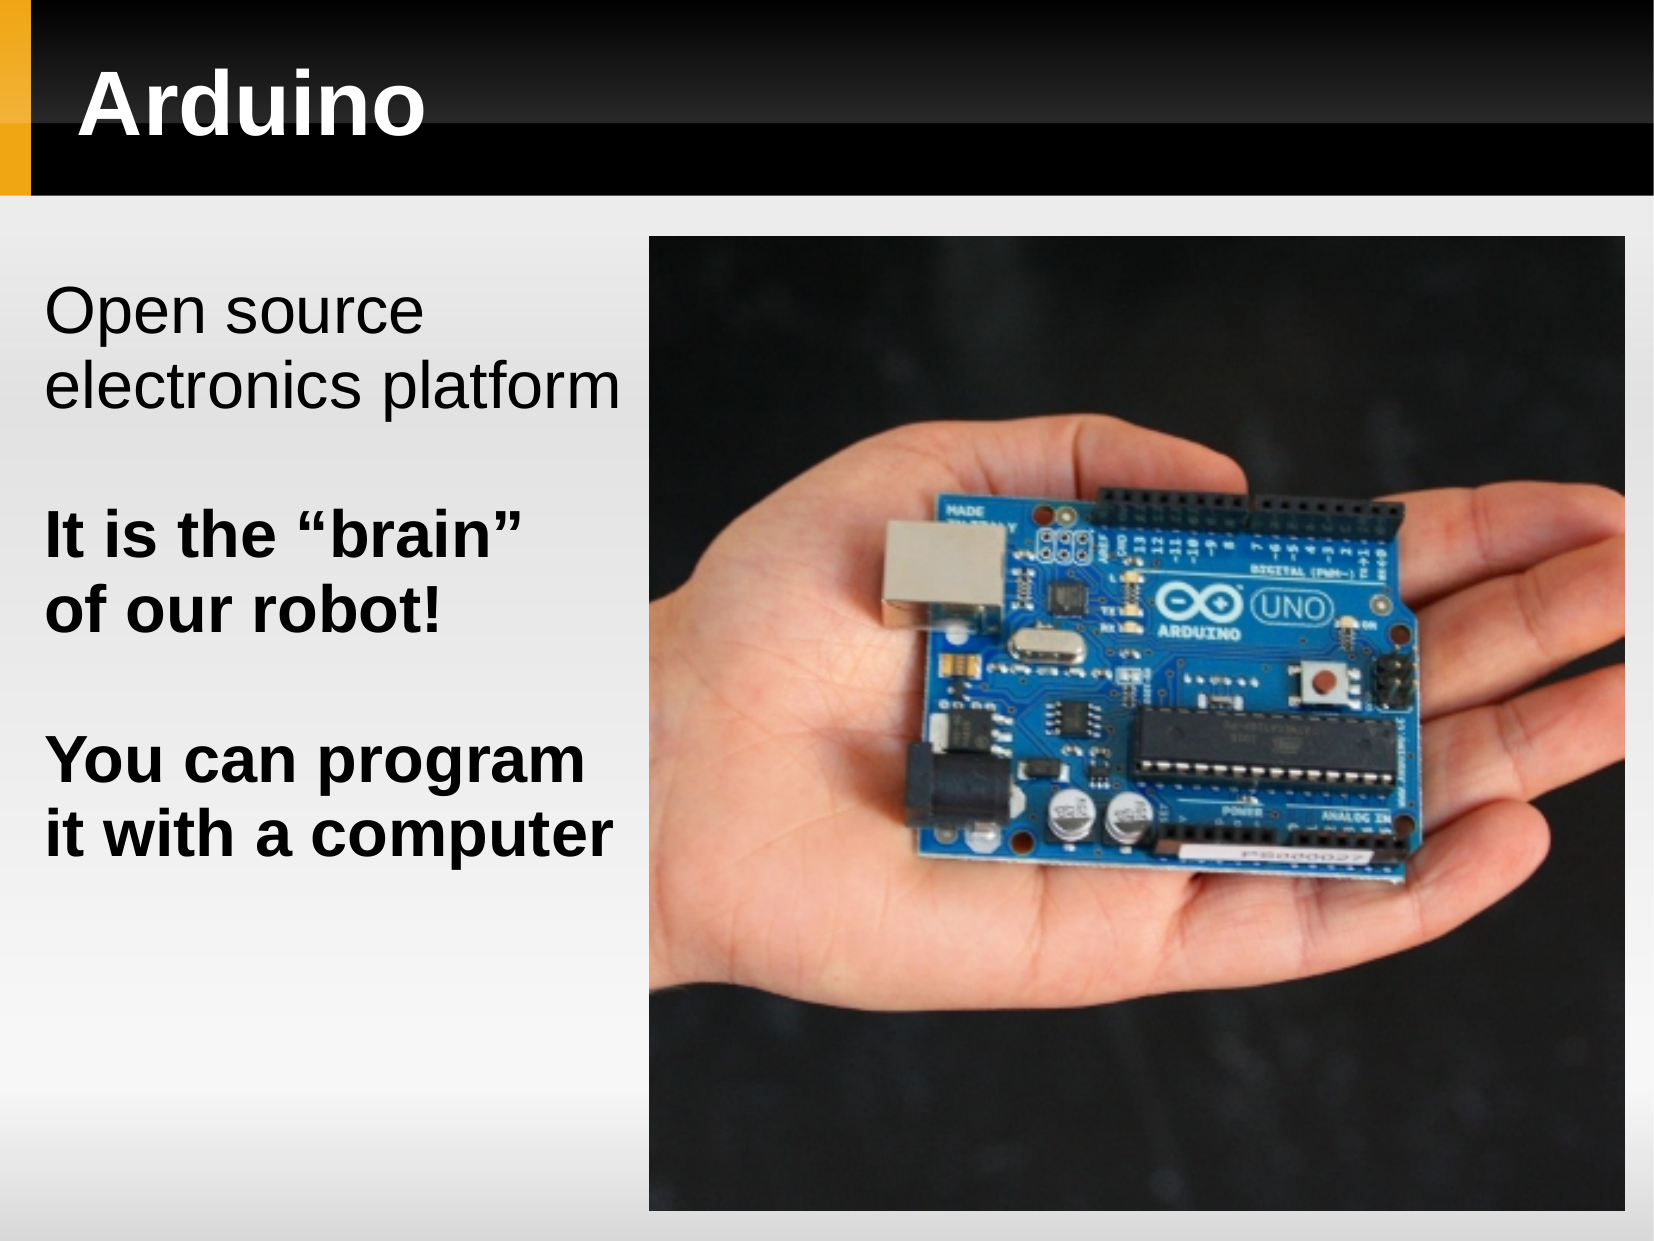

# Arduino
Open source
electronics platform
It is the “brain”
of our robot!
You can program it with a computer